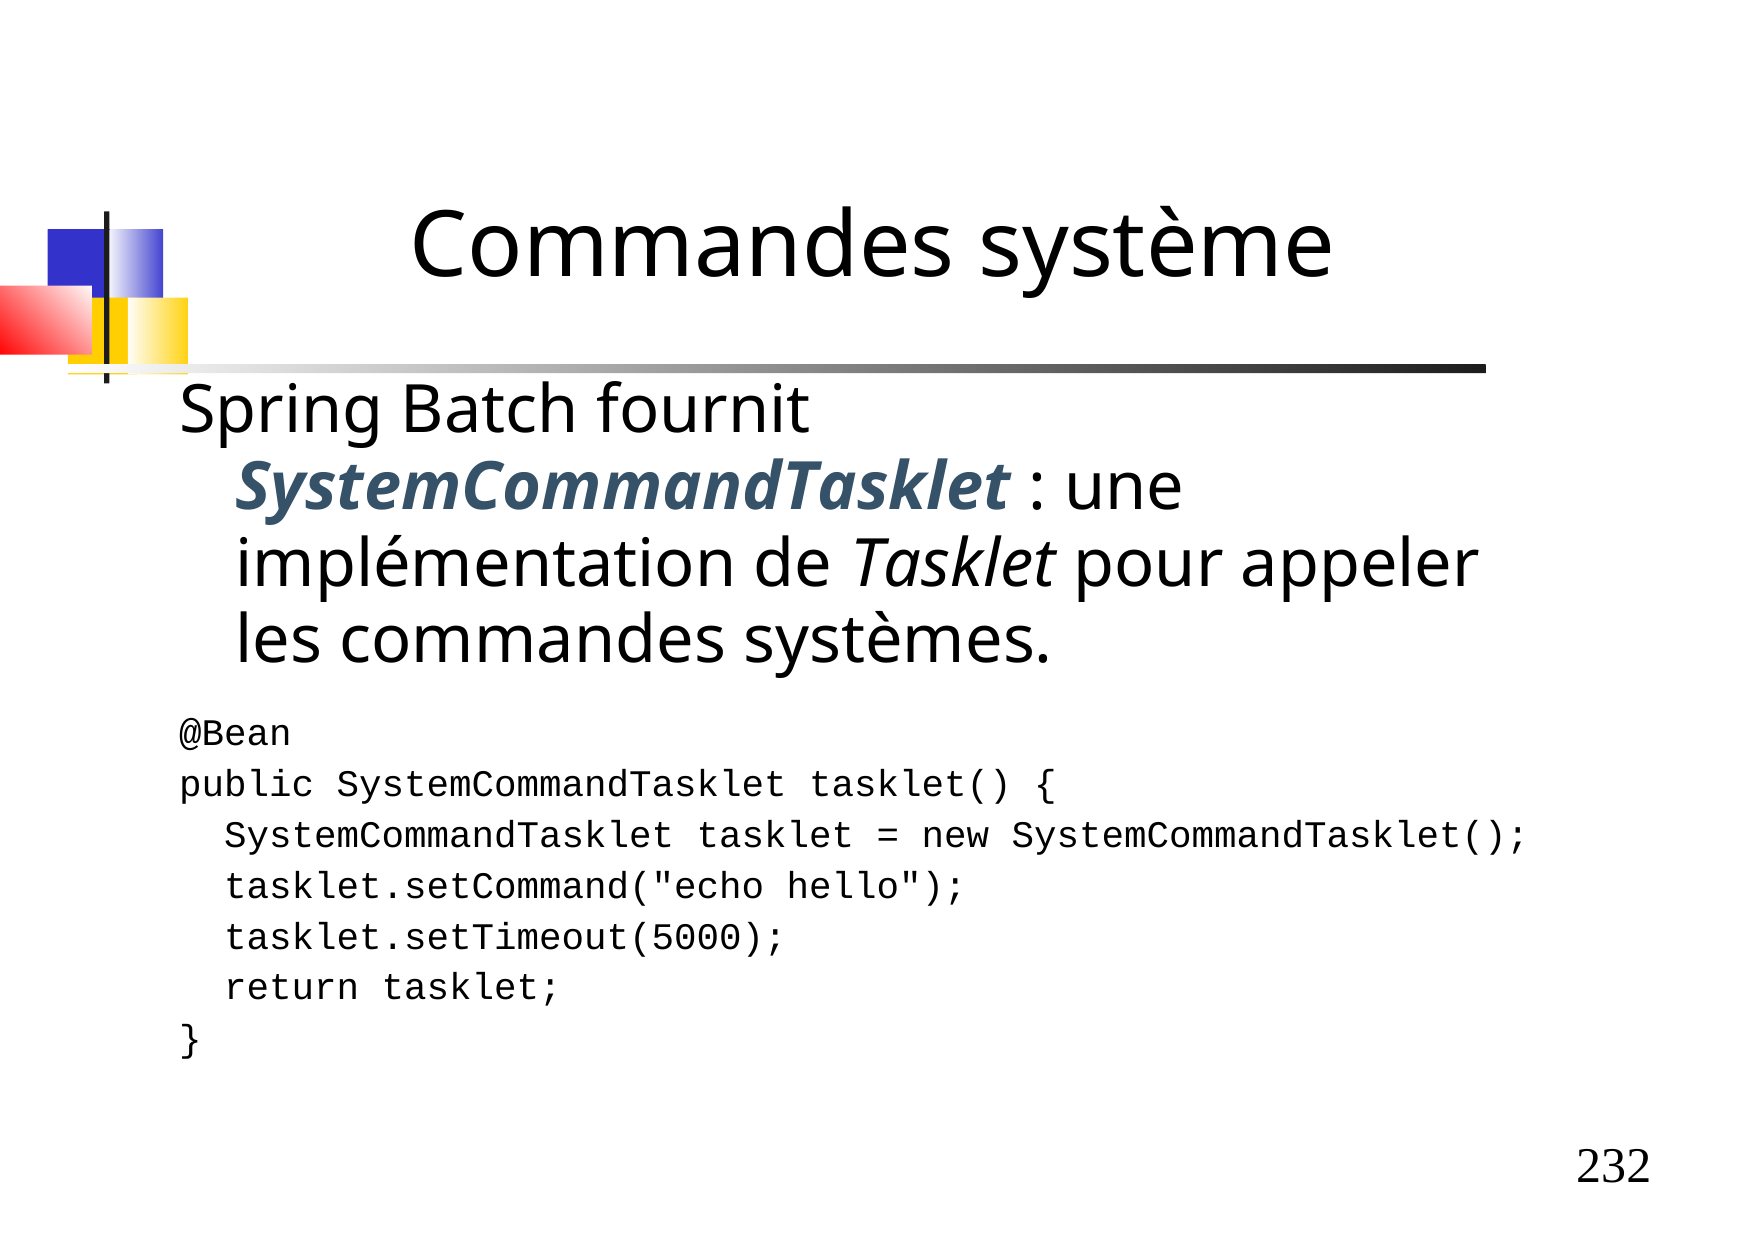

# Commandes système
Spring Batch fournit SystemCommandTasklet : une implémentation de Tasklet pour appeler les commandes systèmes.
@Bean
public SystemCommandTasklet tasklet() {
 SystemCommandTasklet tasklet = new SystemCommandTasklet();
 tasklet.setCommand("echo hello");
 tasklet.setTimeout(5000);
 return tasklet;
}